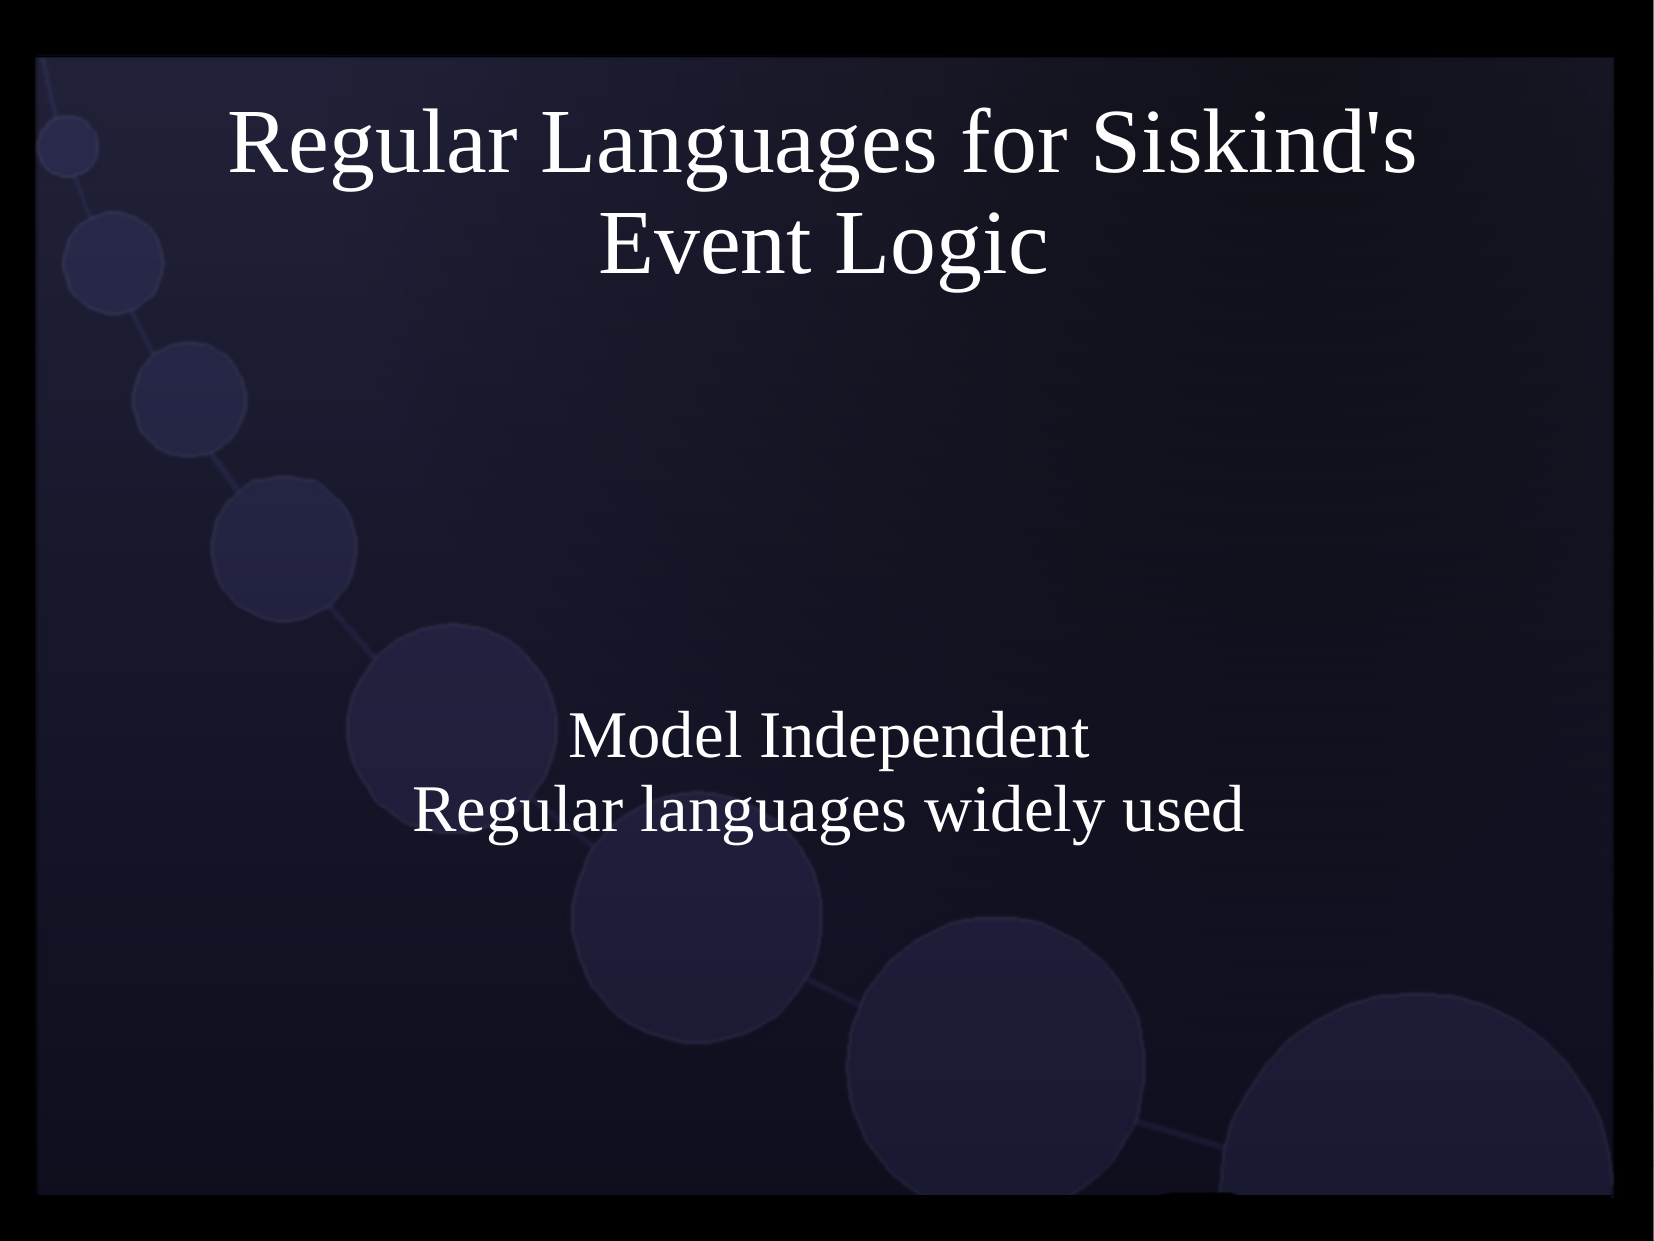

# Regular Languages for Siskind's Event Logic
Model Independent
Regular languages widely used